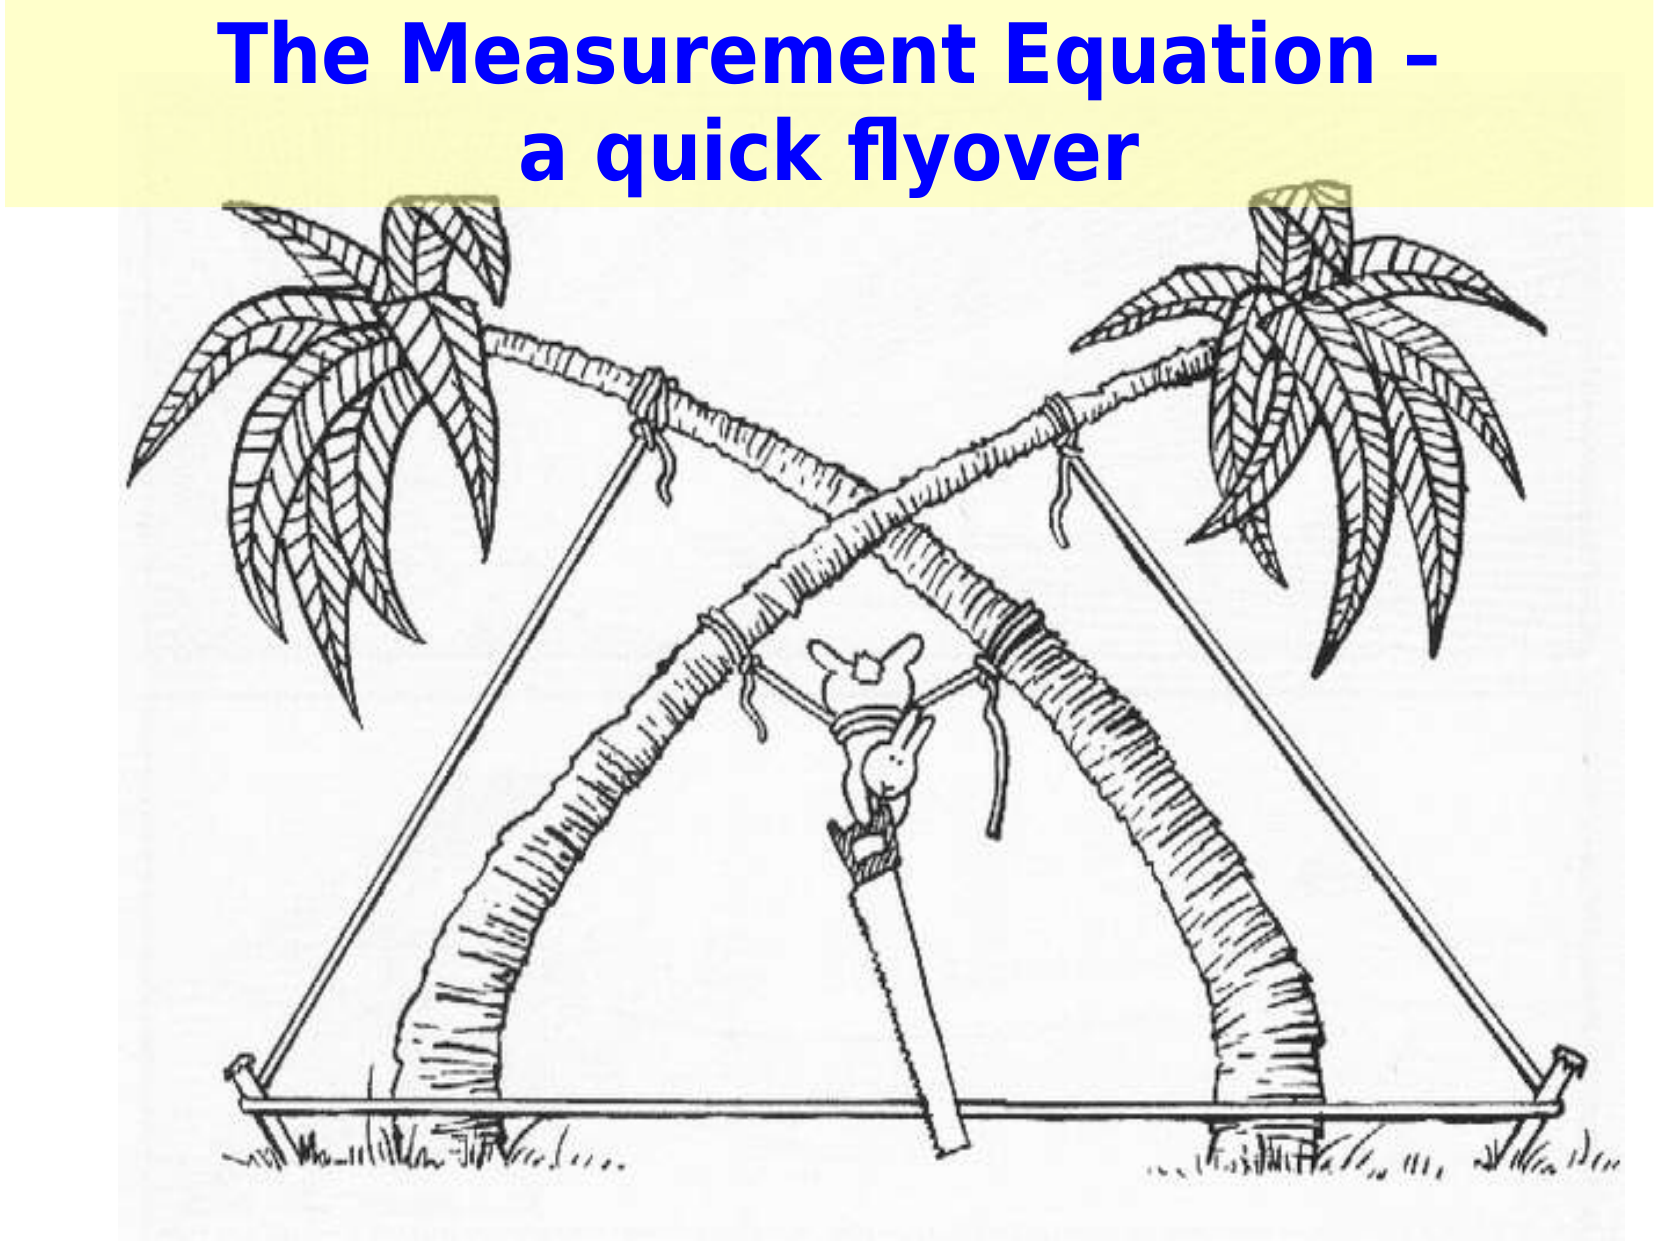

# The Measurement Equation – a quick flyover
O. Smirnov - M.E. & MeqTrees - GLOW2010
3